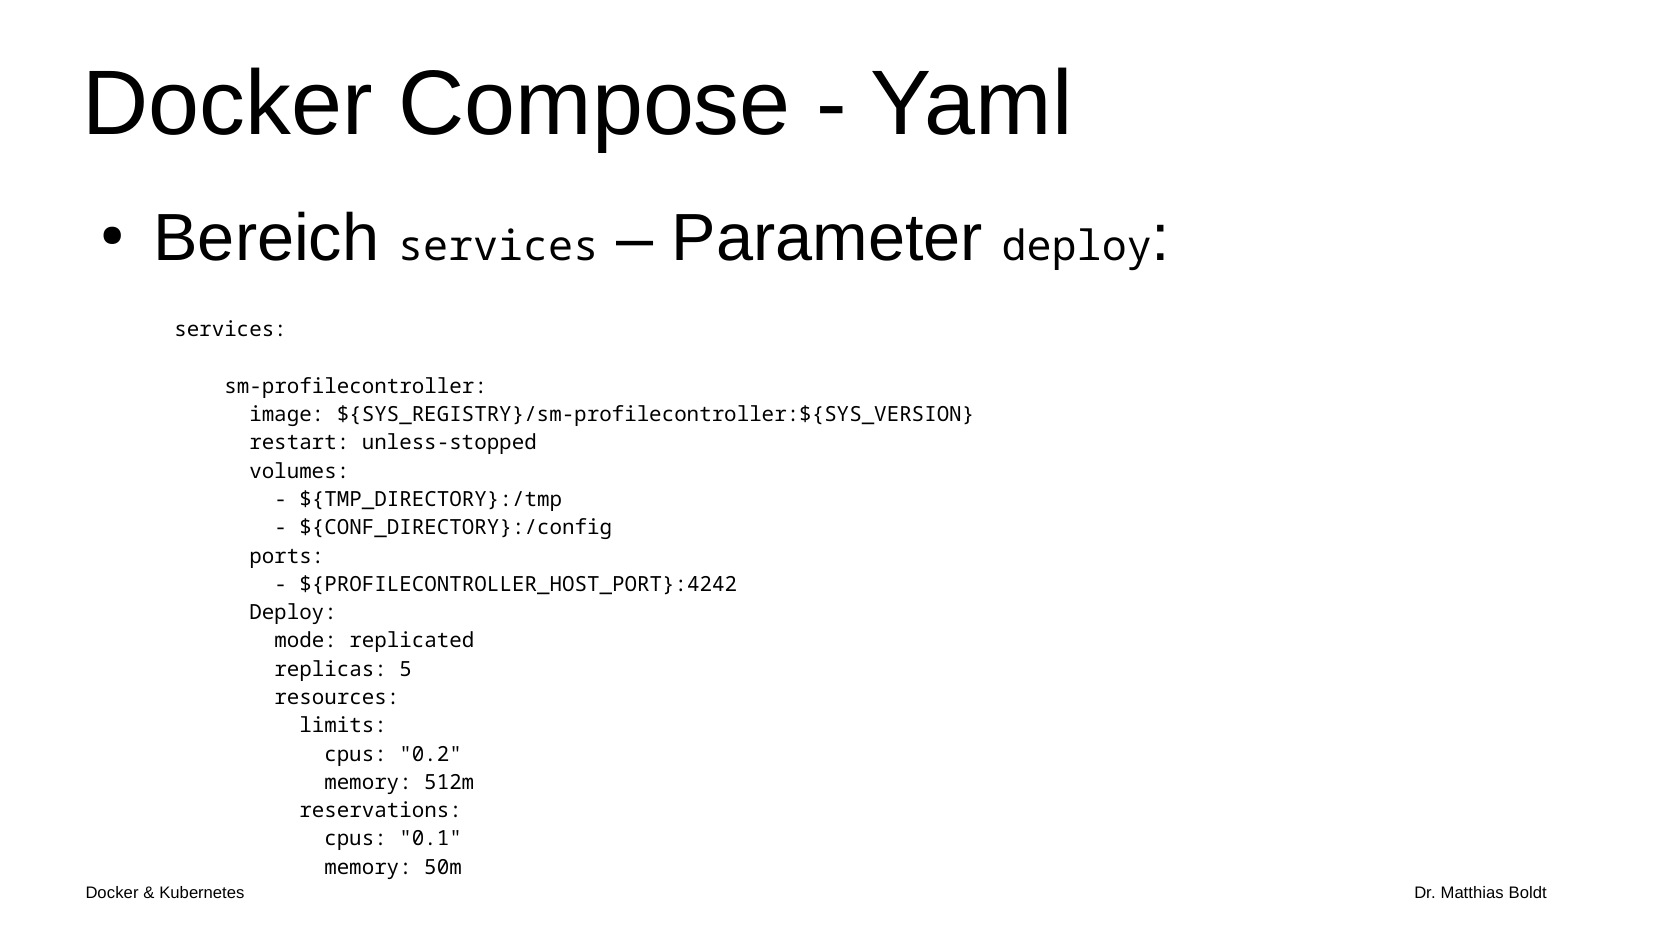

# Docker Compose - Yaml
Bereich services – Parameter deploy:
services:
 sm-profilecontroller:
 image: ${SYS_REGISTRY}/sm-profilecontroller:${SYS_VERSION}
 restart: unless-stopped
 volumes:
 - ${TMP_DIRECTORY}:/tmp
 - ${CONF_DIRECTORY}:/config
 ports:
 - ${PROFILECONTROLLER_HOST_PORT}:4242
 Deploy:
 mode: replicated
 replicas: 5
 resources:
 limits:
 cpus: "0.2"
 memory: 512m
 reservations:
 cpus: "0.1"
 memory: 50m
Docker & Kubernetes																Dr. Matthias Boldt